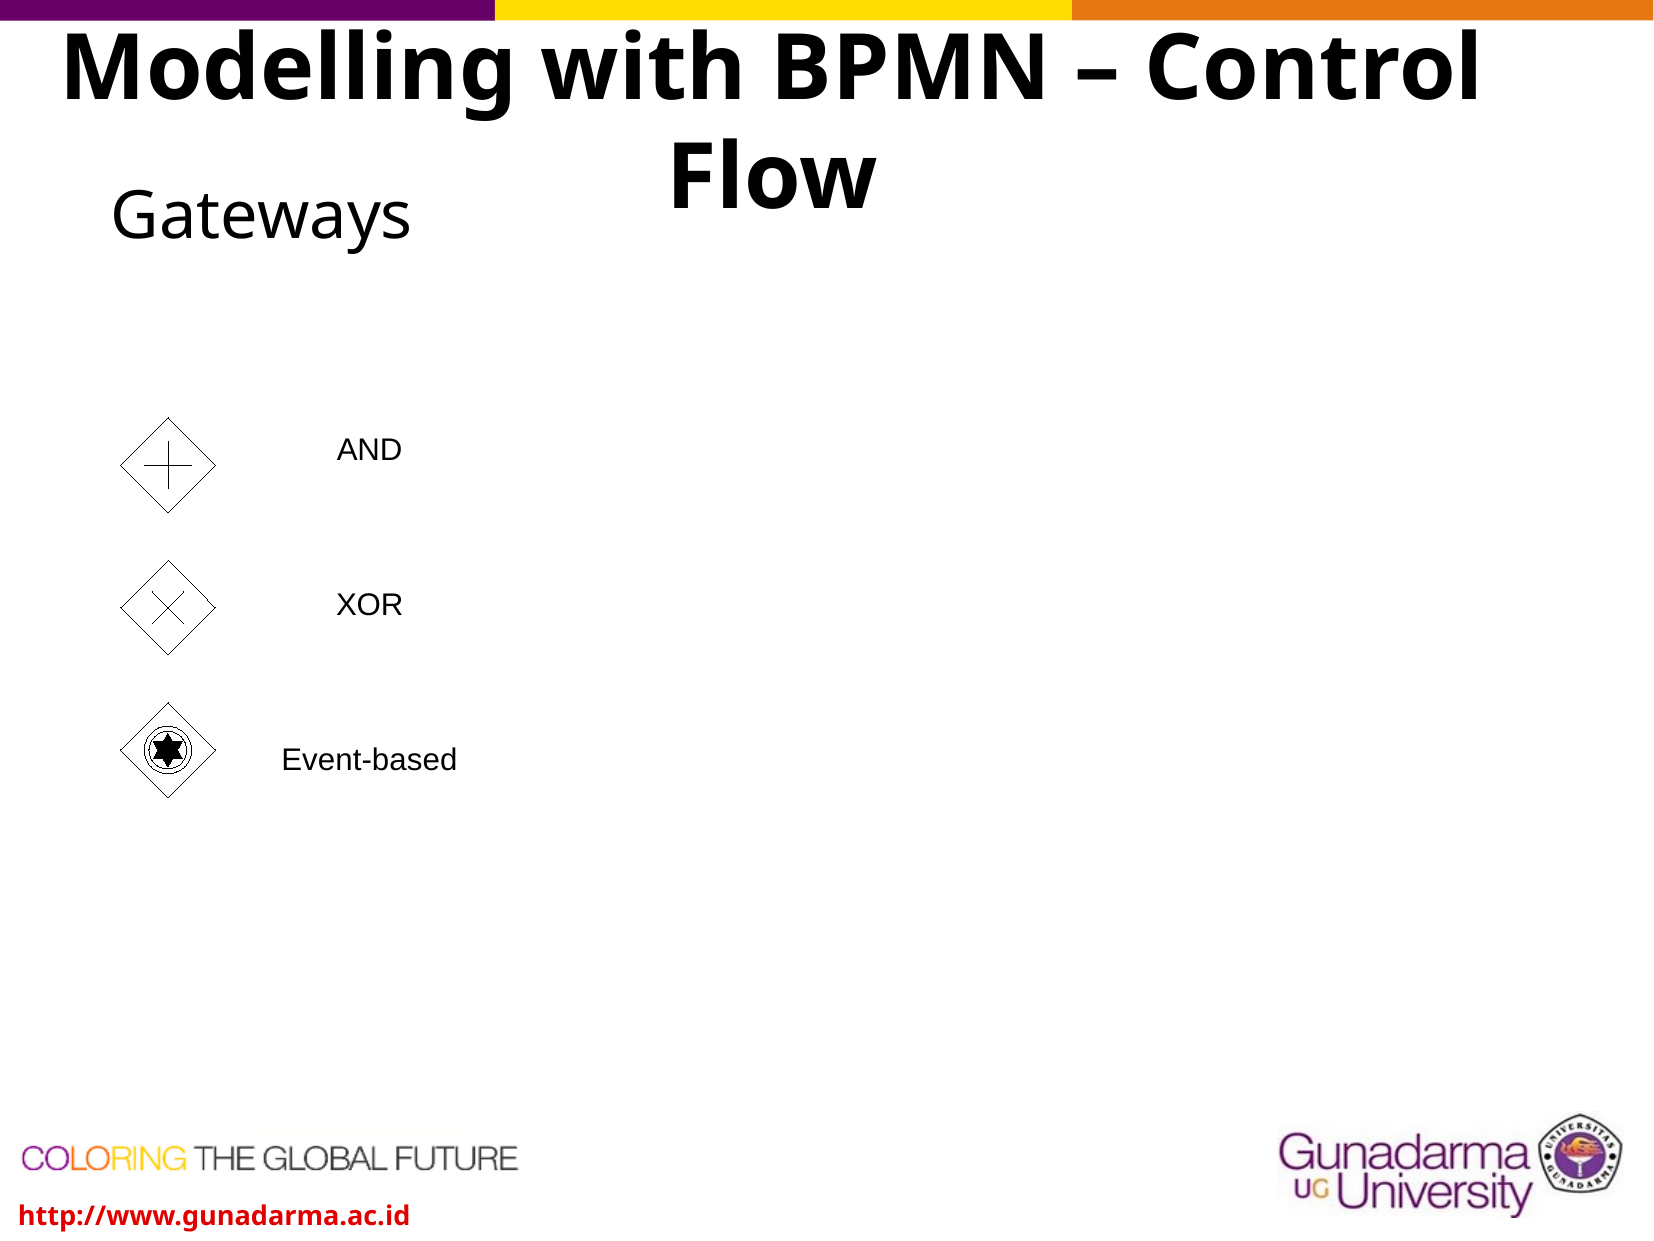

# Modelling with BPMN – Control Flow
Gateways
AND
XOR
Event-based